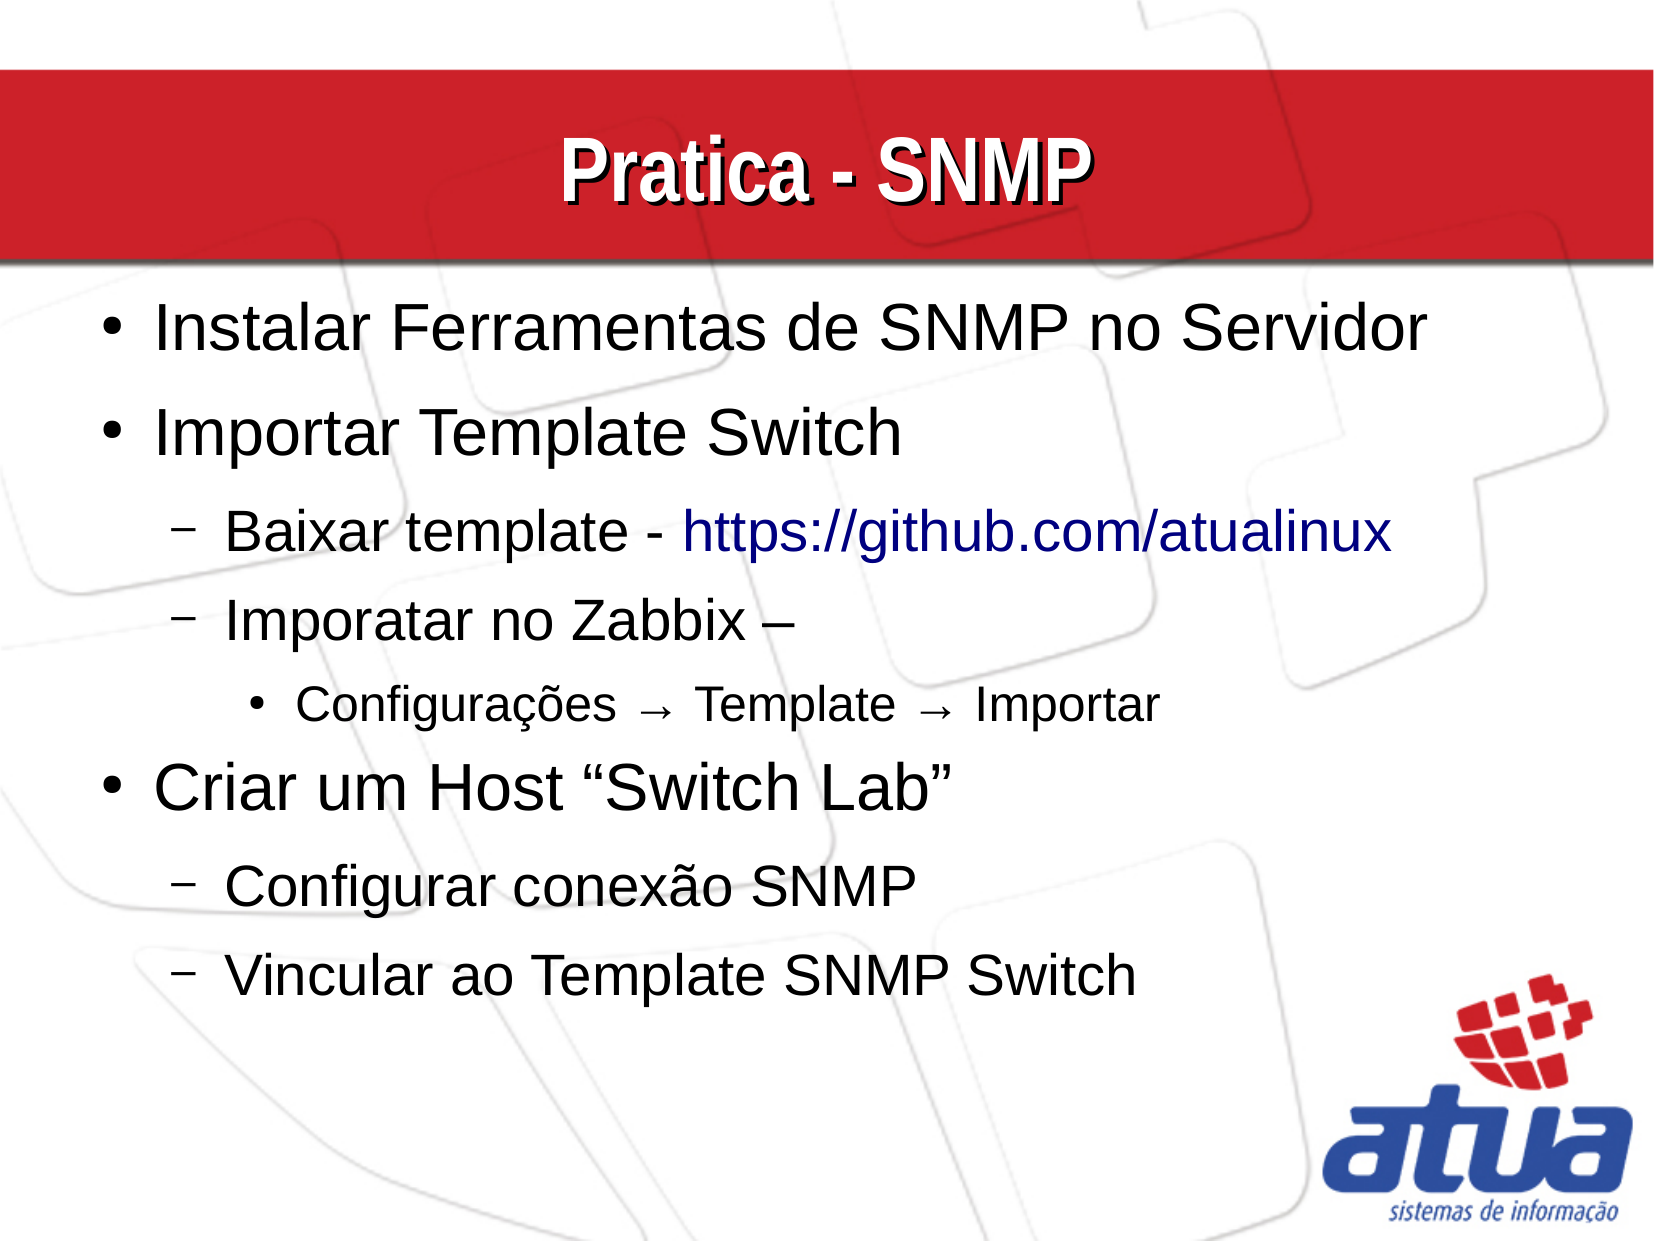

# Pratica - SNMP
Instalar Ferramentas de SNMP no Servidor
Importar Template Switch
Baixar template - https://github.com/atualinux
Imporatar no Zabbix –
Configurações → Template → Importar
Criar um Host “Switch Lab”
Configurar conexão SNMP
Vincular ao Template SNMP Switch